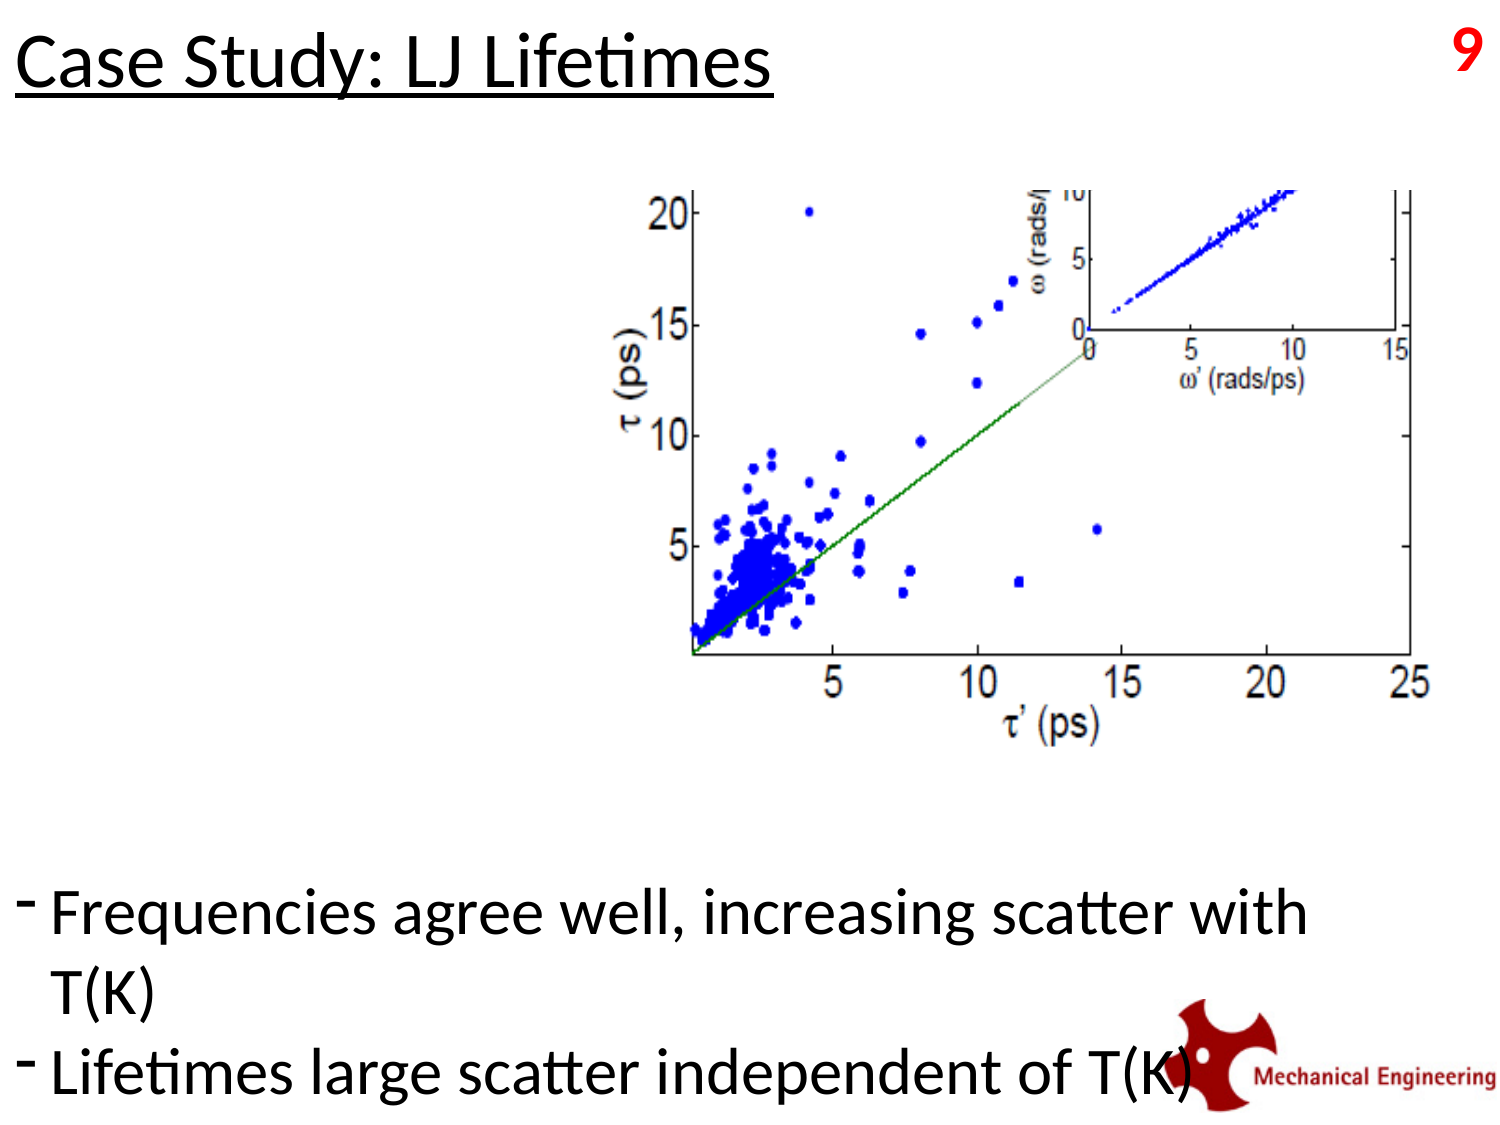

# Case Study: LJ Lifetimes
9
Frequencies agree well, increasing scatter with T(K)
Lifetimes large scatter independent of T(K)